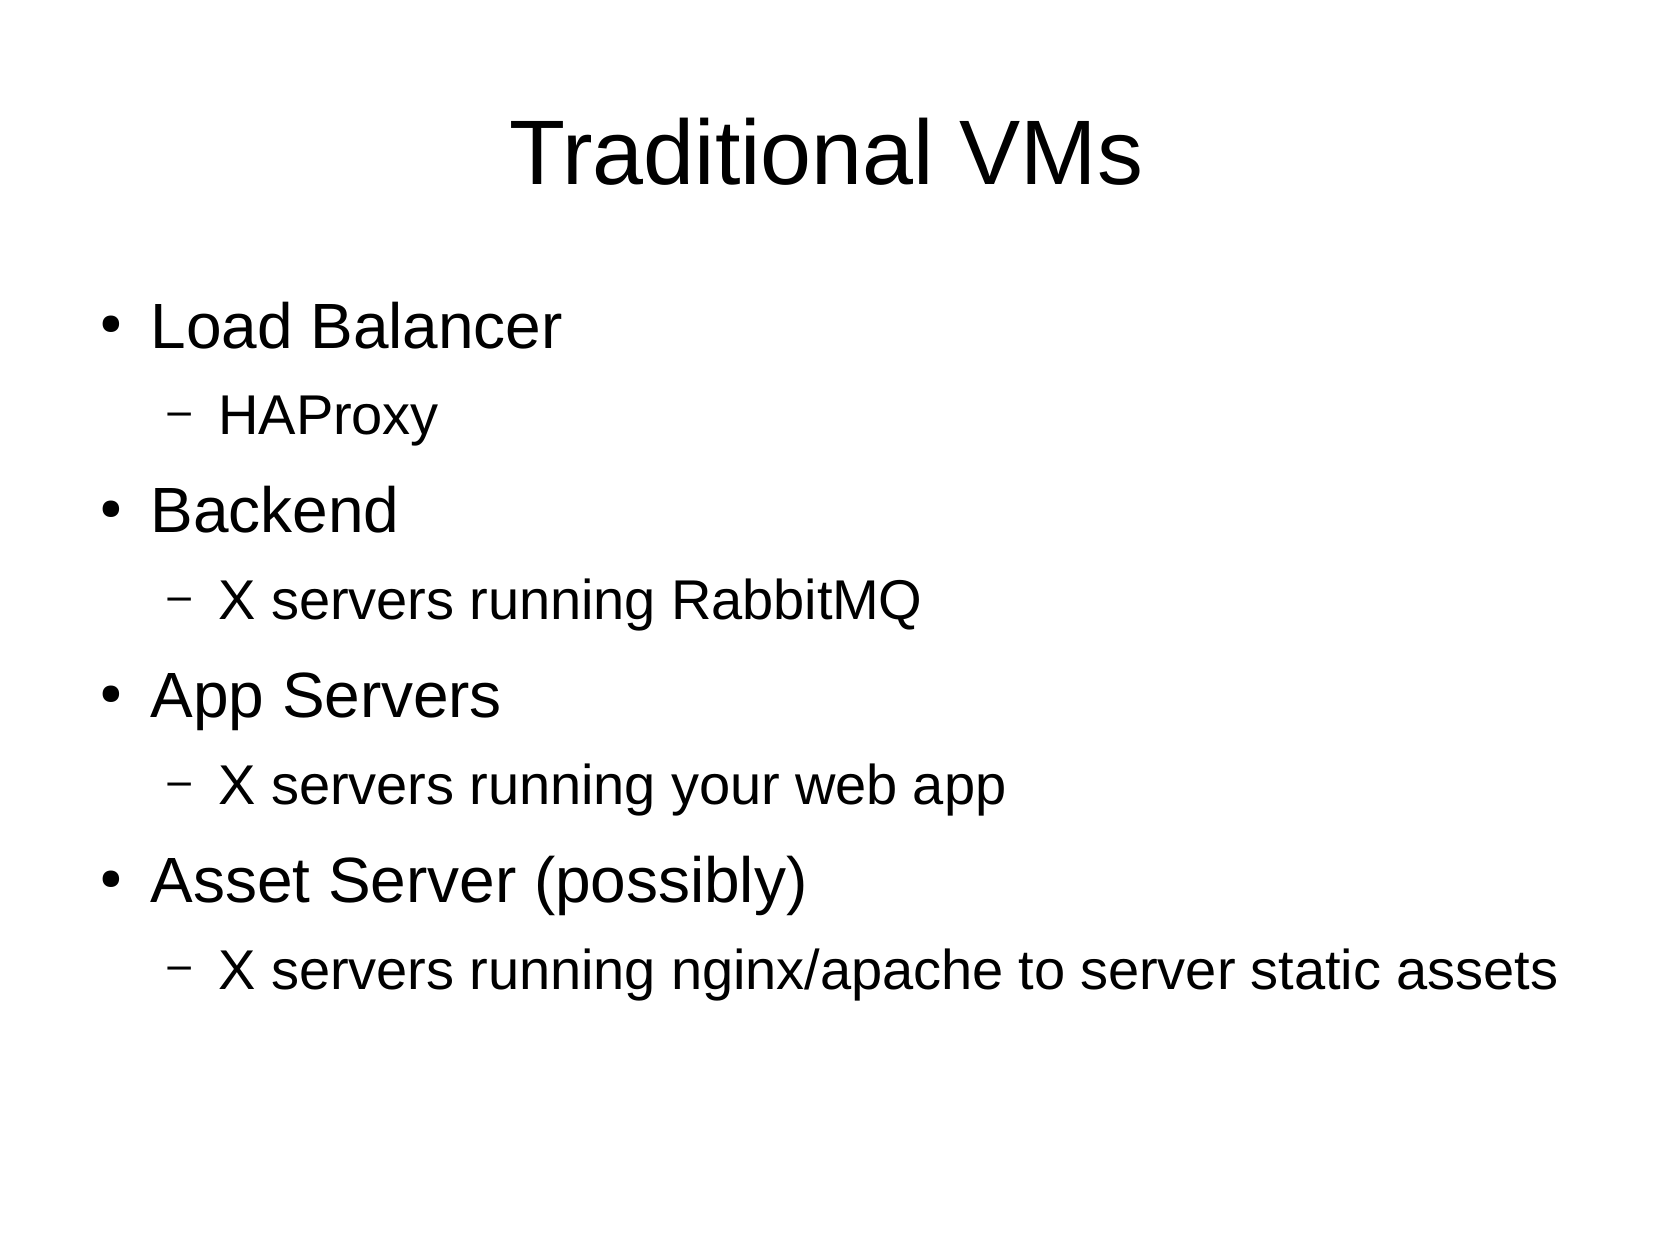

# Traditional VMs
Load Balancer
HAProxy
Backend
X servers running RabbitMQ
App Servers
X servers running your web app
Asset Server (possibly)
X servers running nginx/apache to server static assets